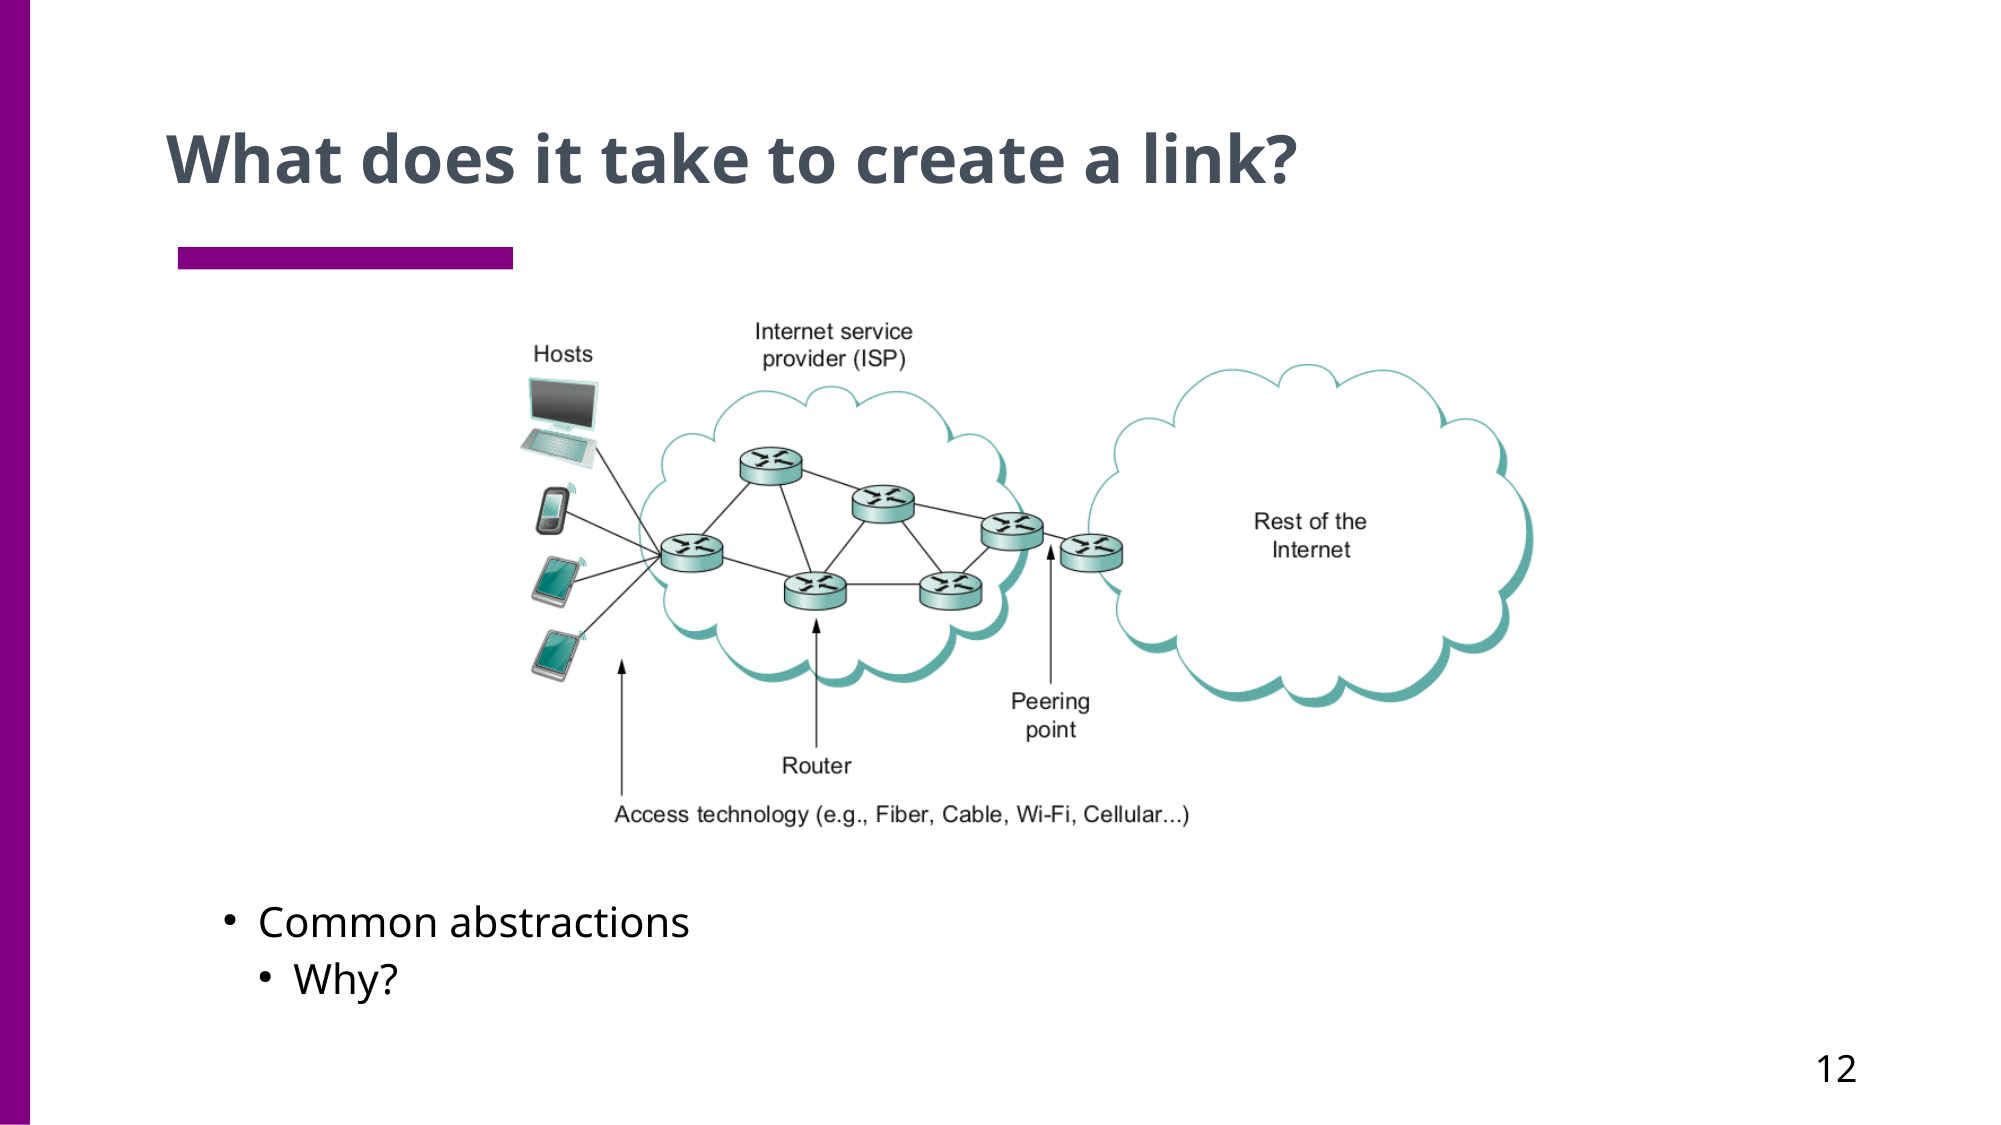

What does it take to create a link?
Common abstractions
Why?